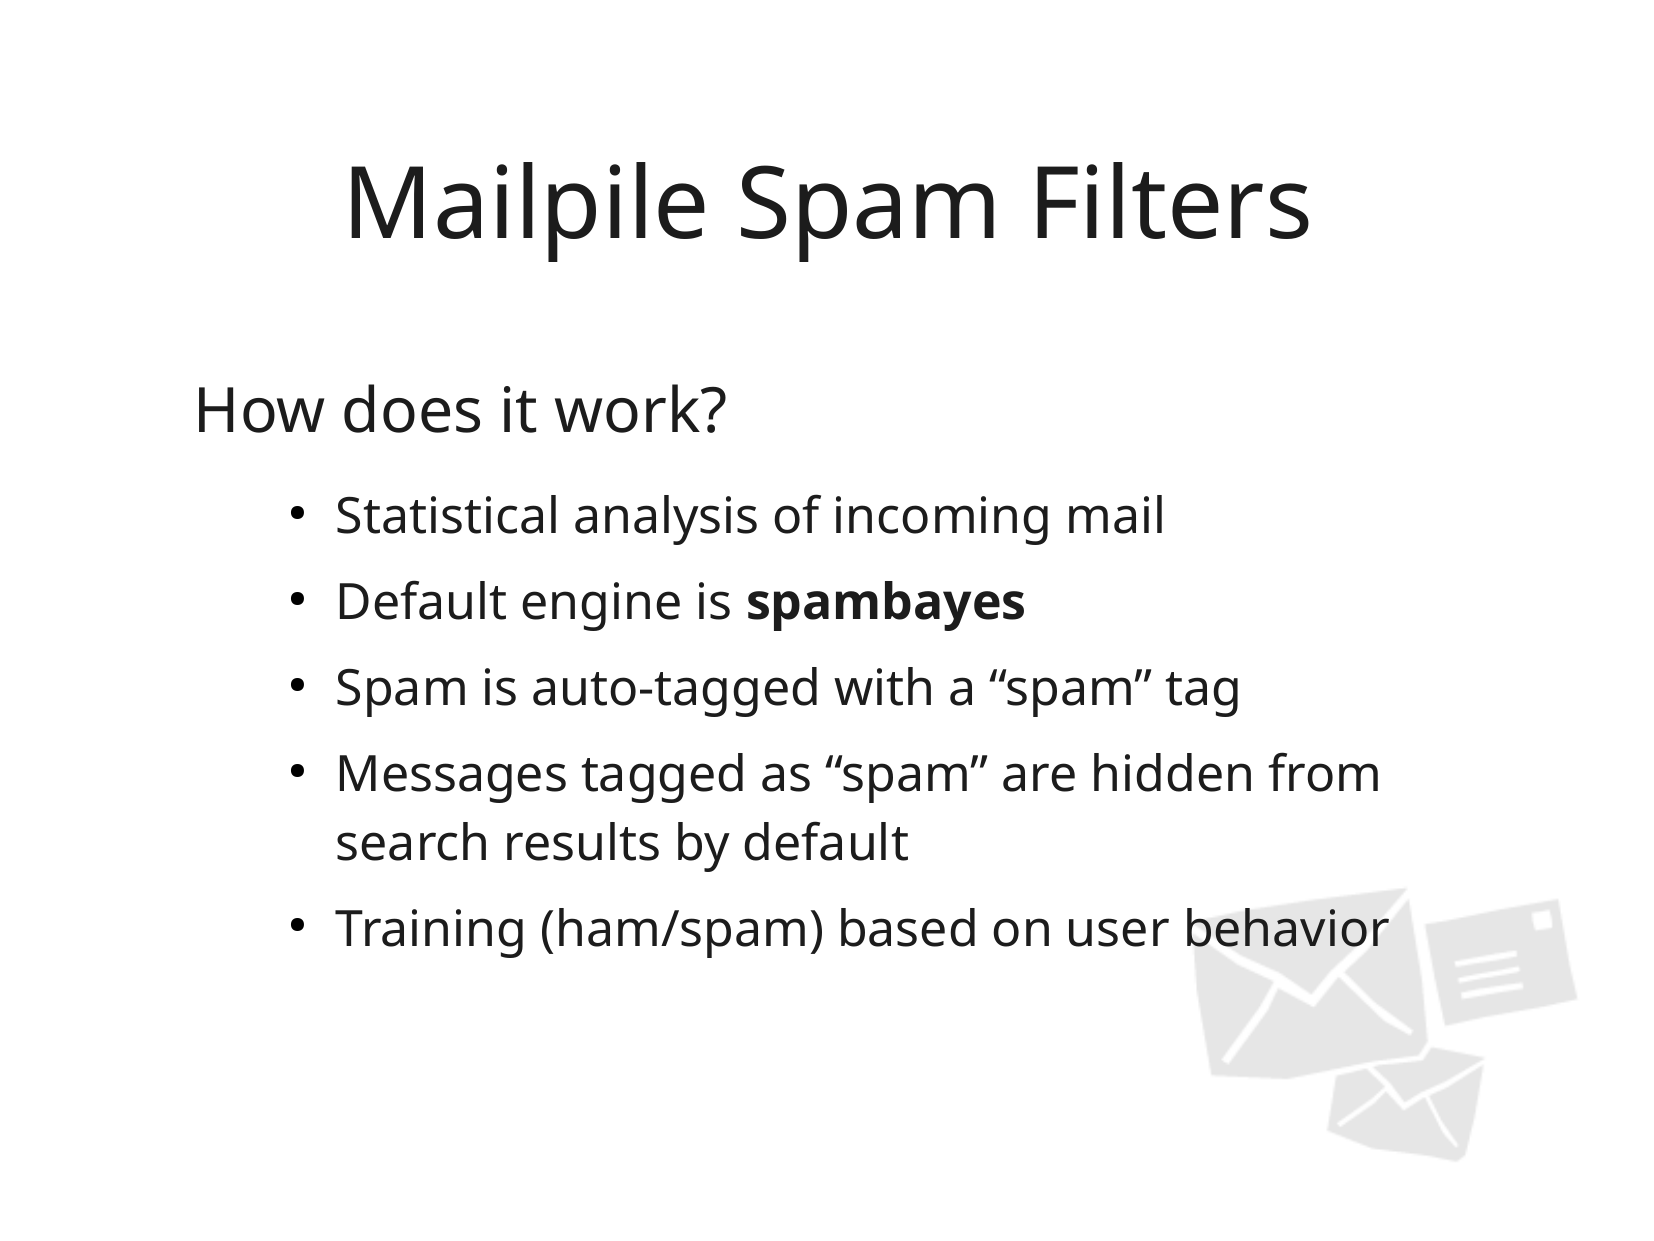

# Mailpile Spam Filters
How does it work?
Statistical analysis of incoming mail
Default engine is spambayes
Spam is auto-tagged with a “spam” tag
Messages tagged as “spam” are hidden from search results by default
Training (ham/spam) based on user behavior